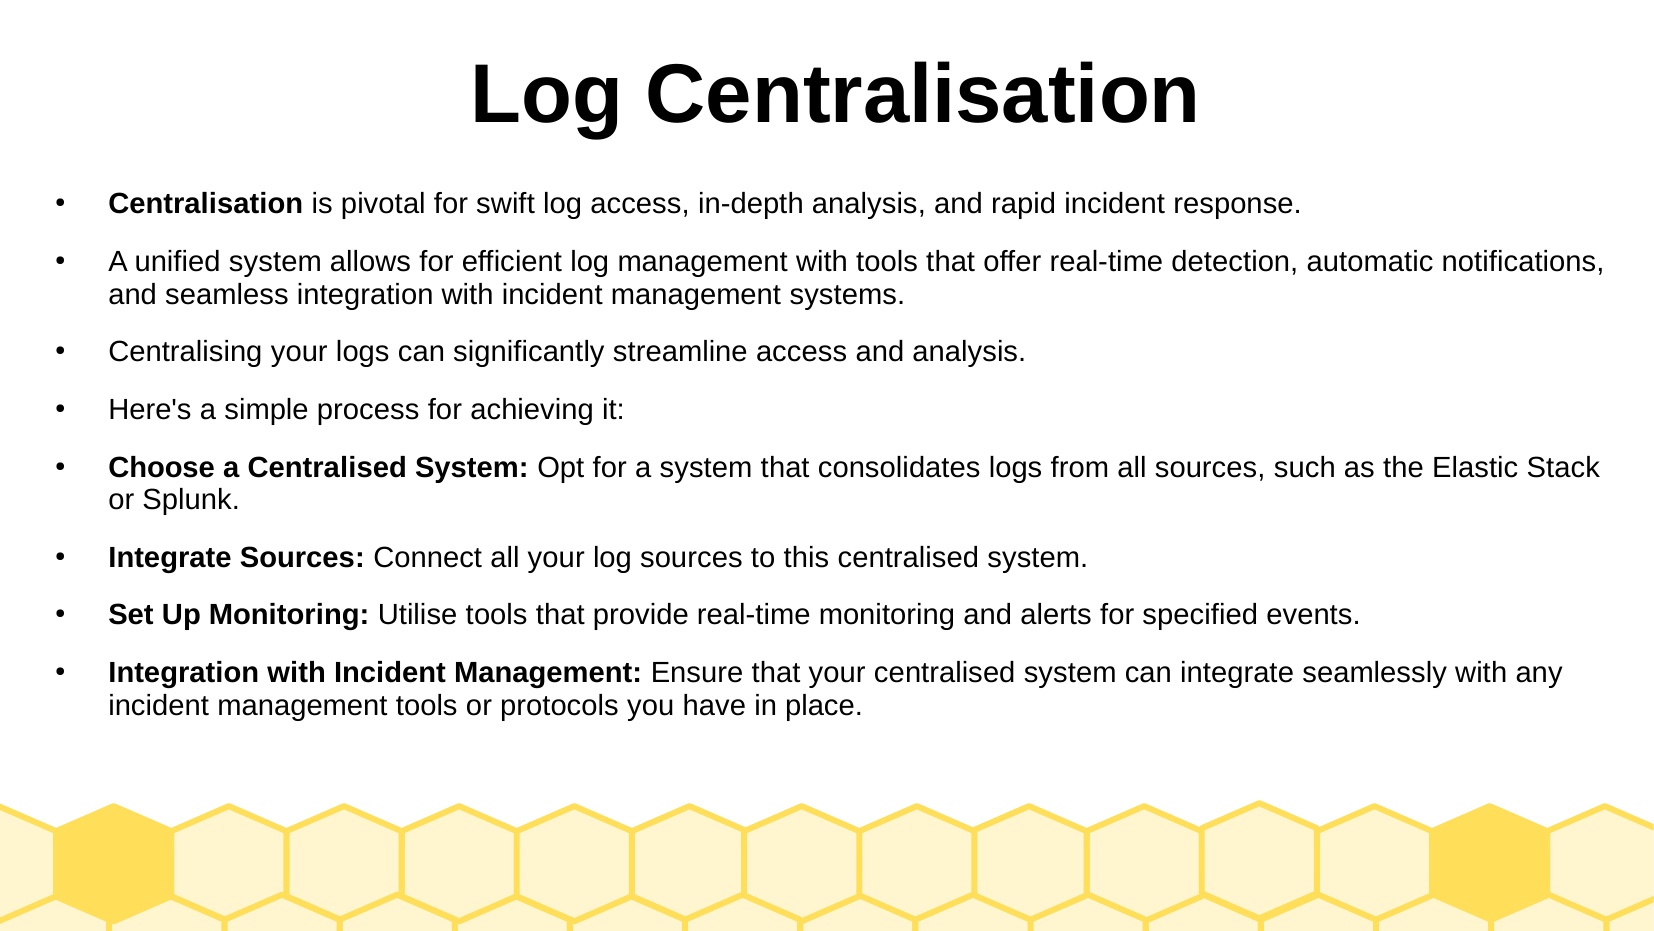

# Log Centralisation
Centralisation is pivotal for swift log access, in-depth analysis, and rapid incident response.
A unified system allows for efficient log management with tools that offer real-time detection, automatic notifications, and seamless integration with incident management systems.
Centralising your logs can significantly streamline access and analysis.
Here's a simple process for achieving it:
Choose a Centralised System: Opt for a system that consolidates logs from all sources, such as the Elastic Stack or Splunk.
Integrate Sources: Connect all your log sources to this centralised system.
Set Up Monitoring: Utilise tools that provide real-time monitoring and alerts for specified events.
Integration with Incident Management: Ensure that your centralised system can integrate seamlessly with any incident management tools or protocols you have in place.